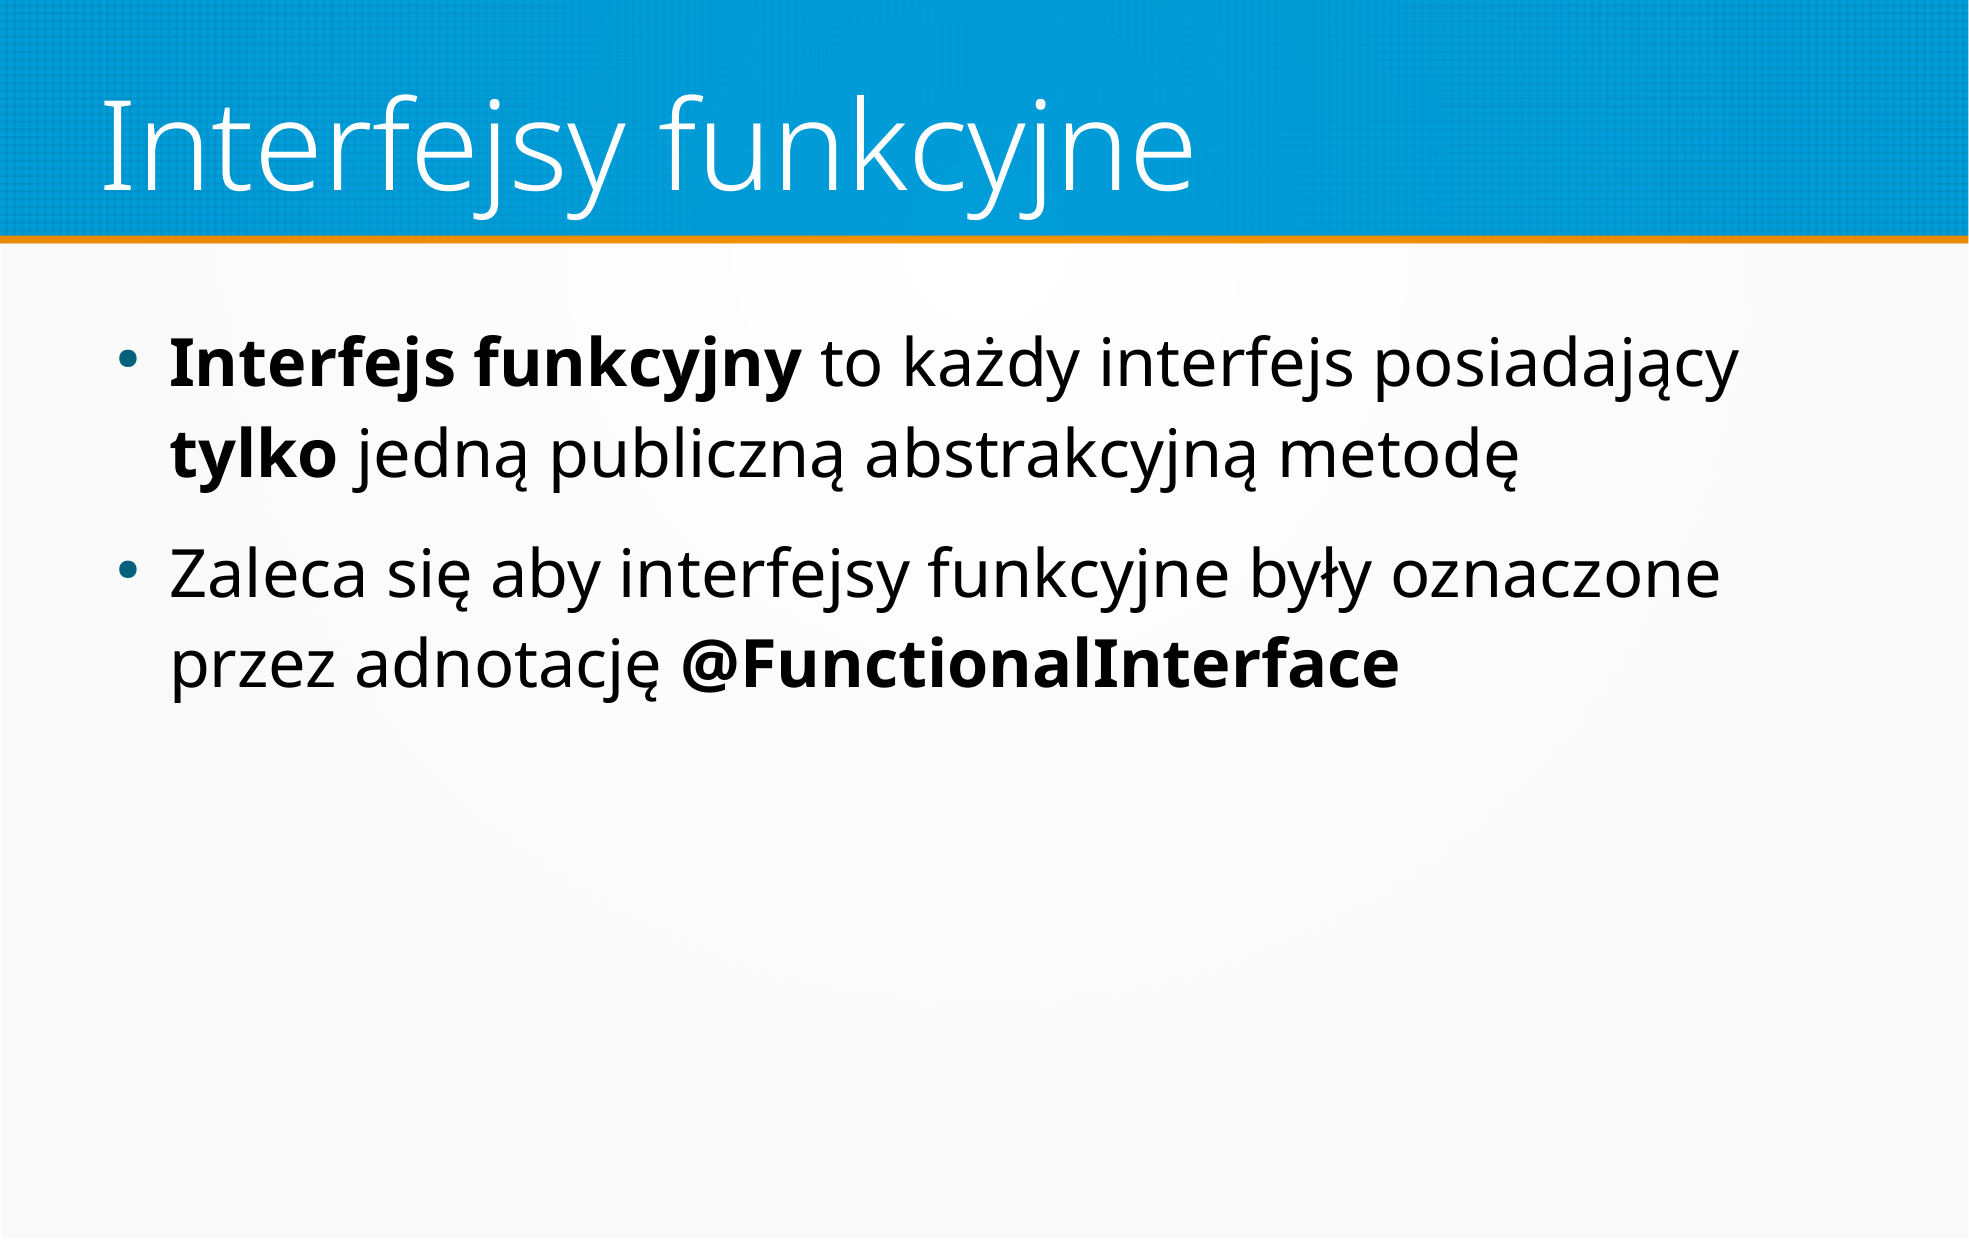

# Interfejsy funkcyjne
Interfejs funkcyjny to każdy interfejs posiadający tylko jedną publiczną abstrakcyjną metodę
Zaleca się aby interfejsy funkcyjne były oznaczone przez adnotację @FunctionalInterface